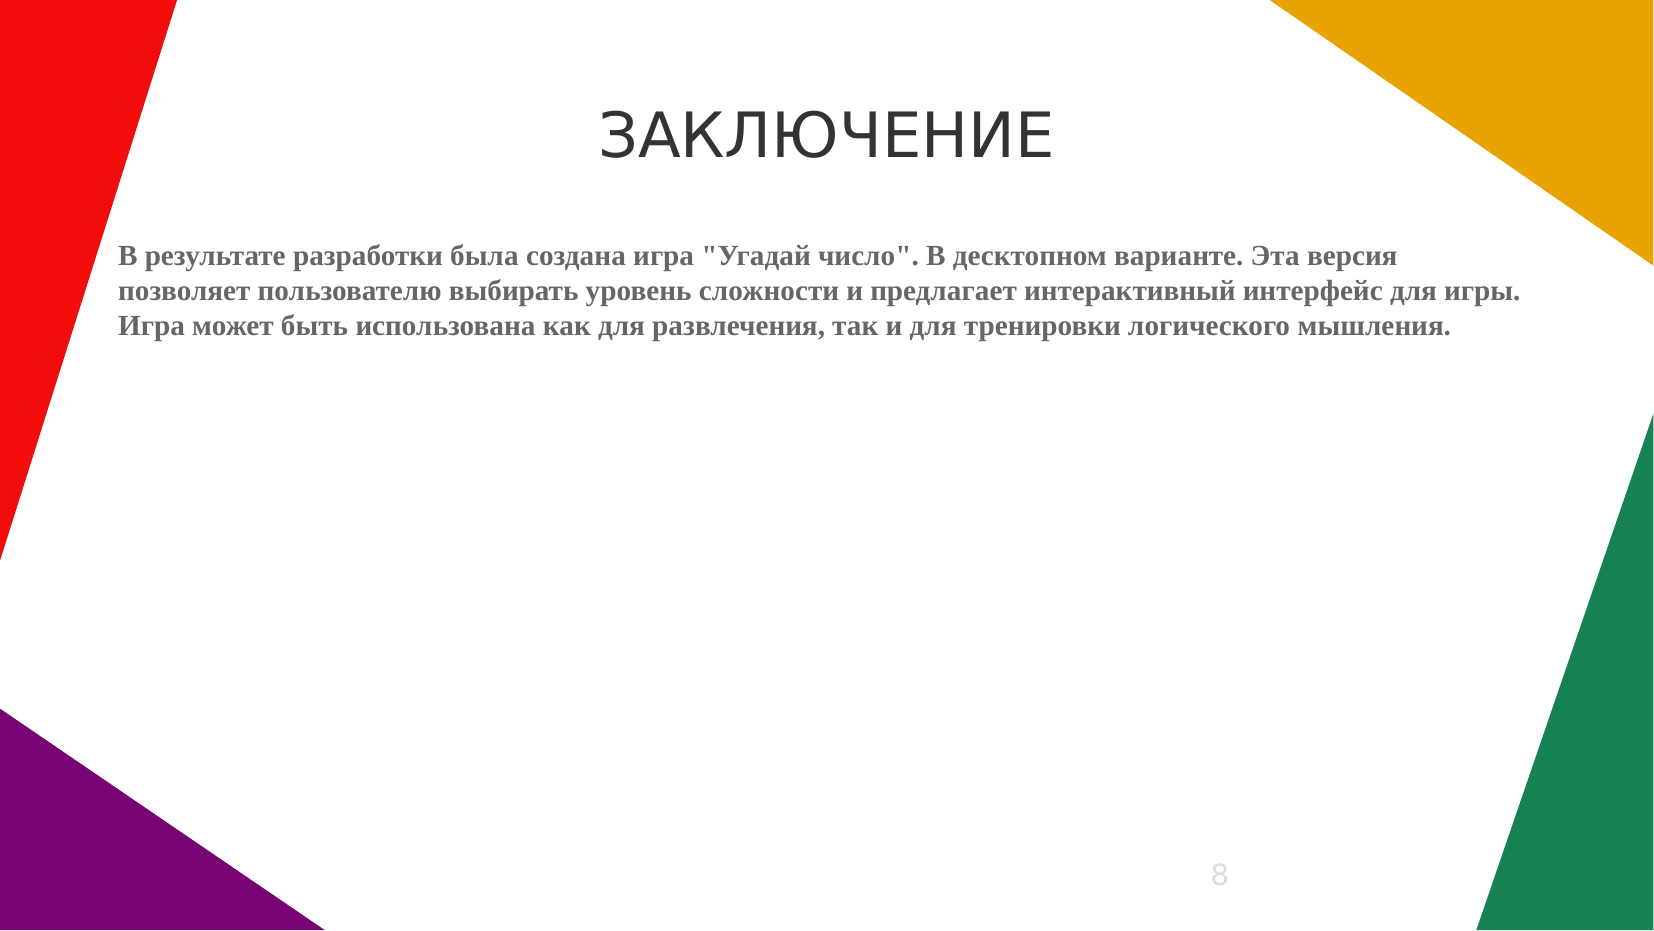

# ЗАКЛЮЧЕНИЕ
В результате разработки была создана игра "Угадай число". В десктопном варианте. Эта версия позволяет пользователю выбирать уровень сложности и предлагает интерактивный интерфейс для игры. Игра может быть использована как для развлечения, так и для тренировки логического мышления.